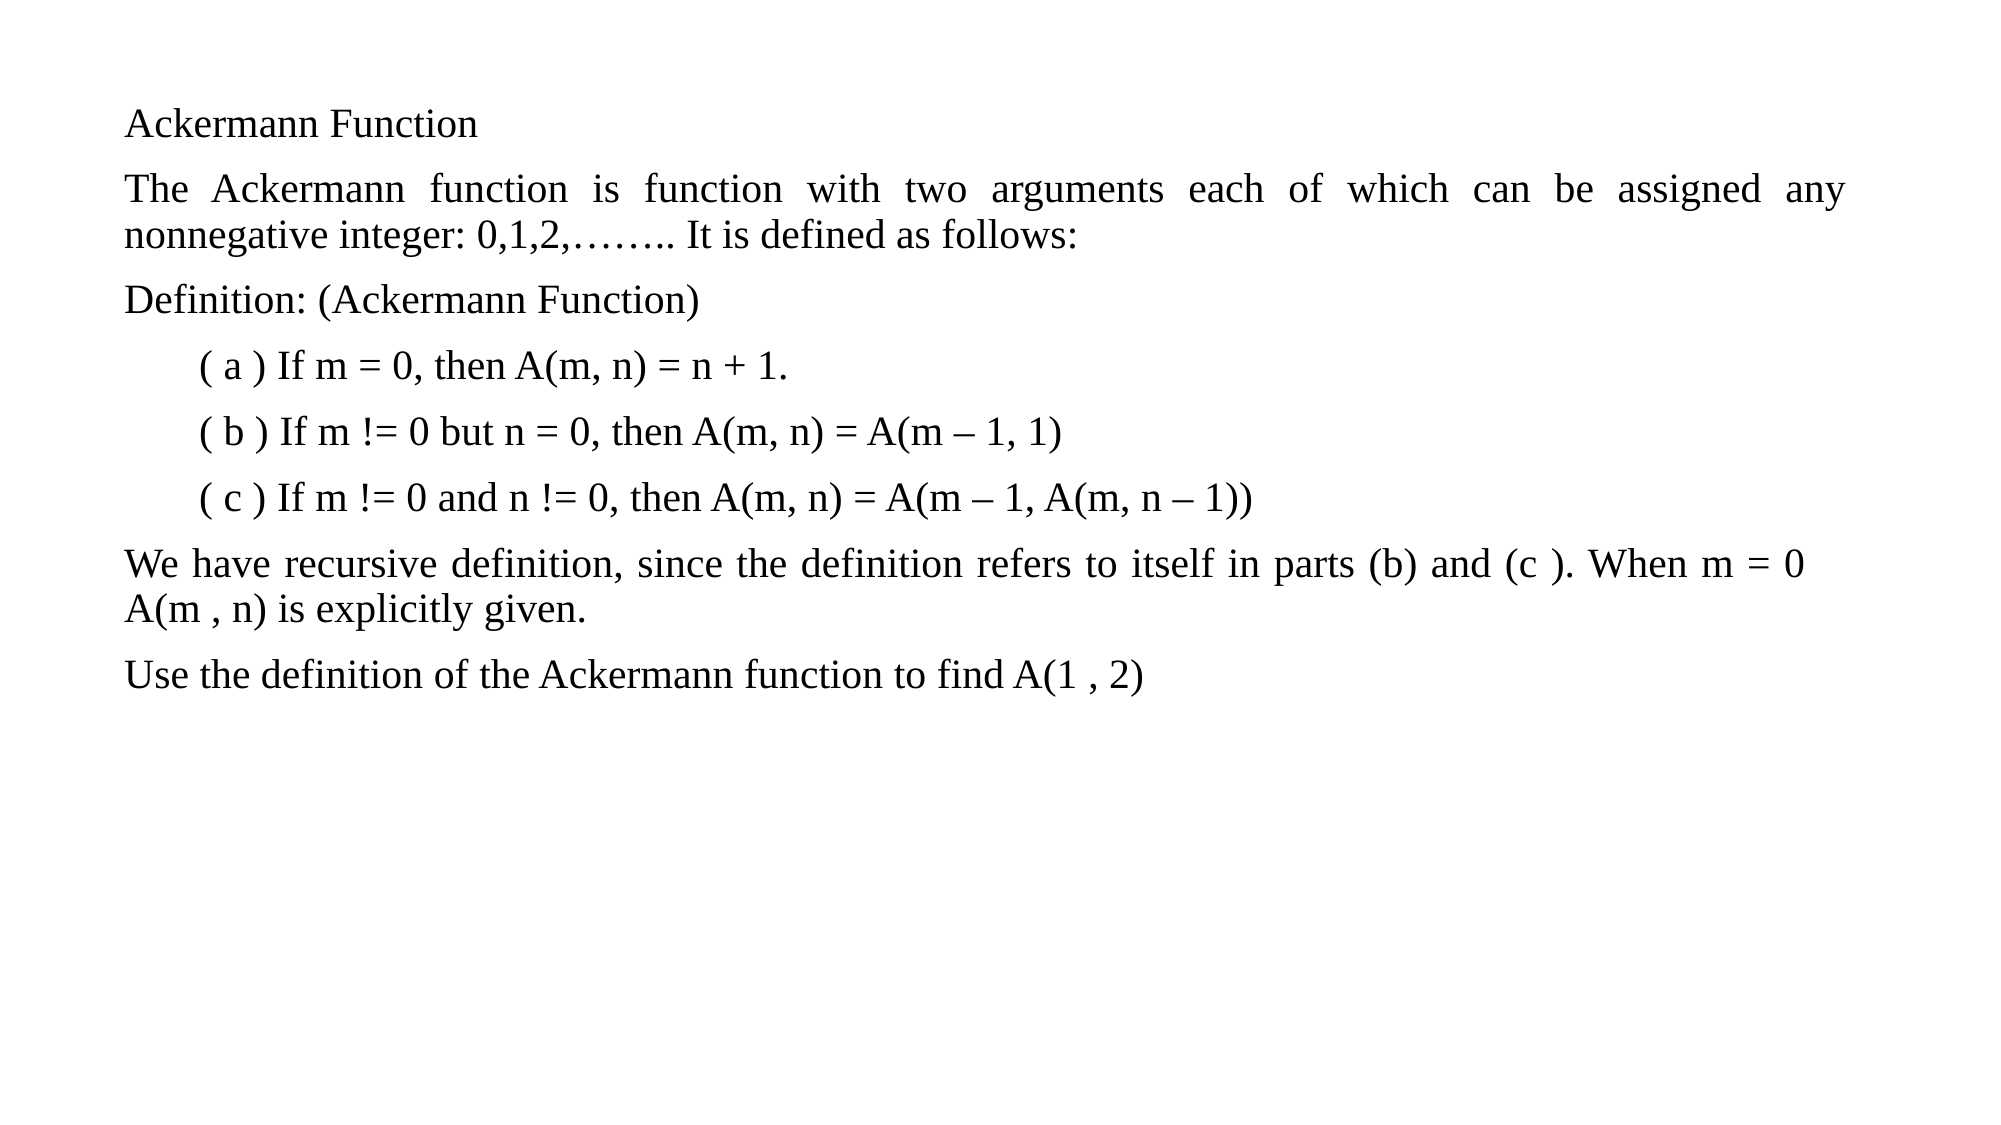

# Ackermann Function
The Ackermann function is function with two arguments each of which can be assigned any nonnegative integer: 0,1,2,…….. It is defined as follows:
Definition: (Ackermann Function)
	( a ) If m = 0, then A(m, n) = n + 1.
	( b ) If m != 0 but n = 0, then A(m, n) = A(m – 1, 1)
	( c ) If m != 0 and n != 0, then A(m, n) = A(m – 1, A(m, n – 1))
We have recursive definition, since the definition refers to itself in parts (b) and (c ). When m = 0 A(m , n) is explicitly given.
Use the definition of the Ackermann function to find A(1 , 2)